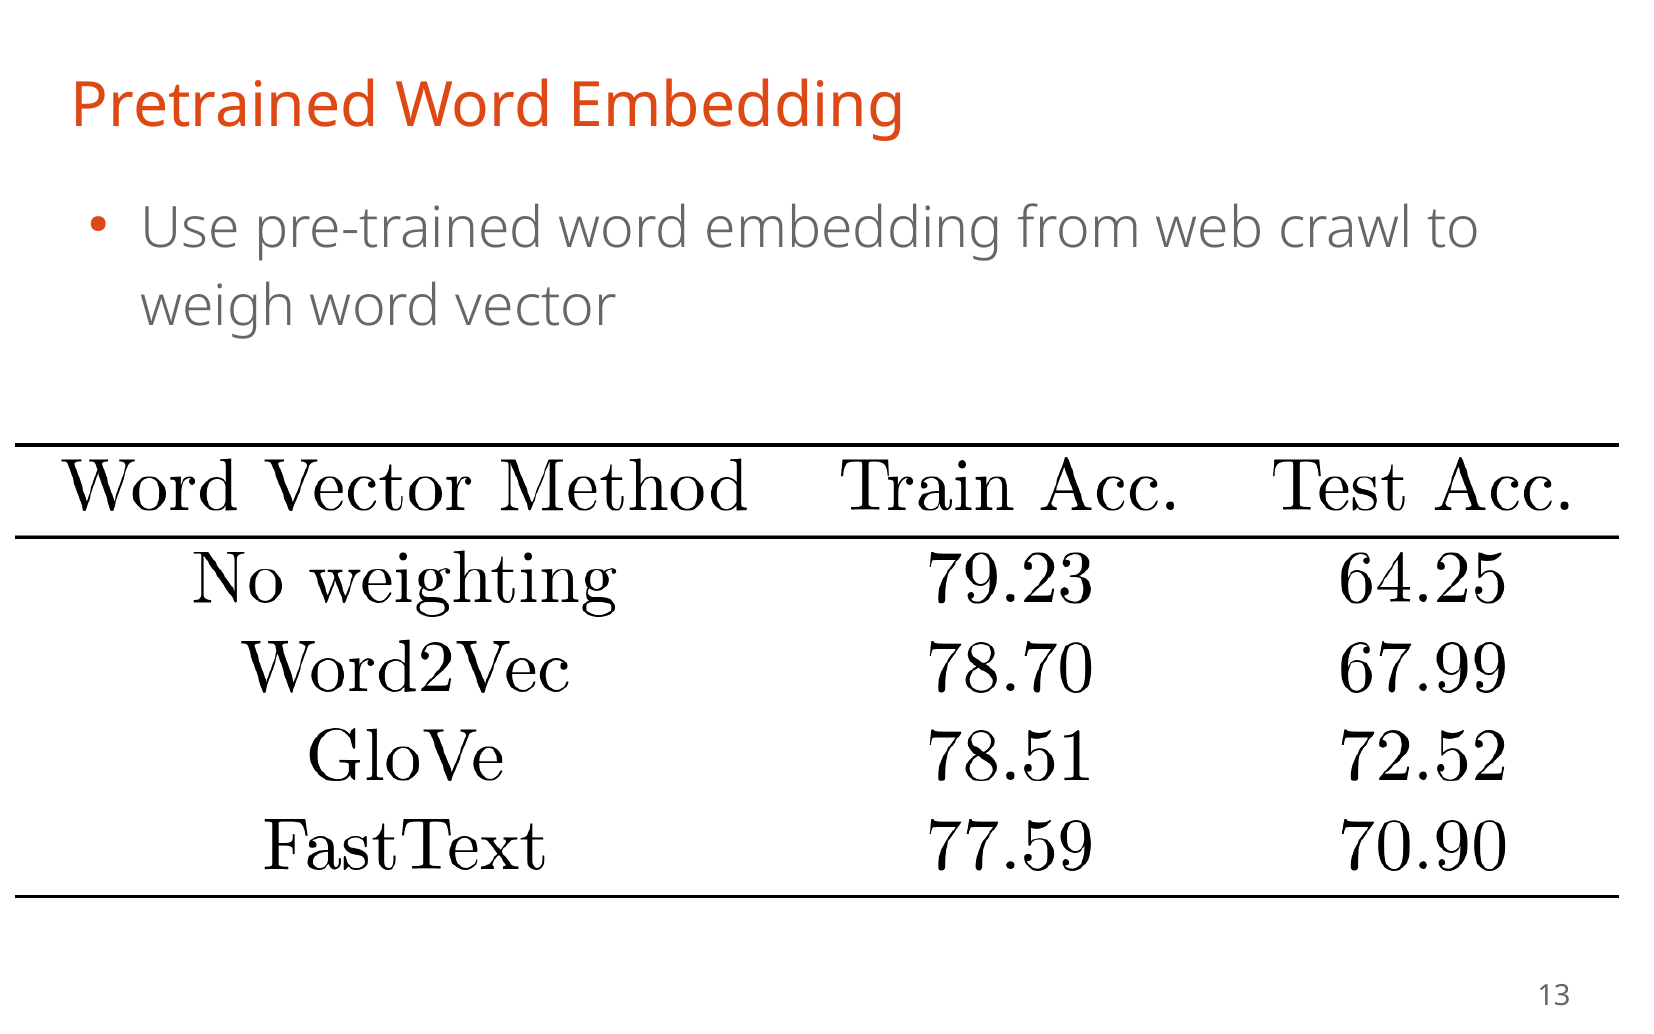

# Pretrained Word Embedding
Use pre-trained word embedding from web crawl to weigh word vector
13